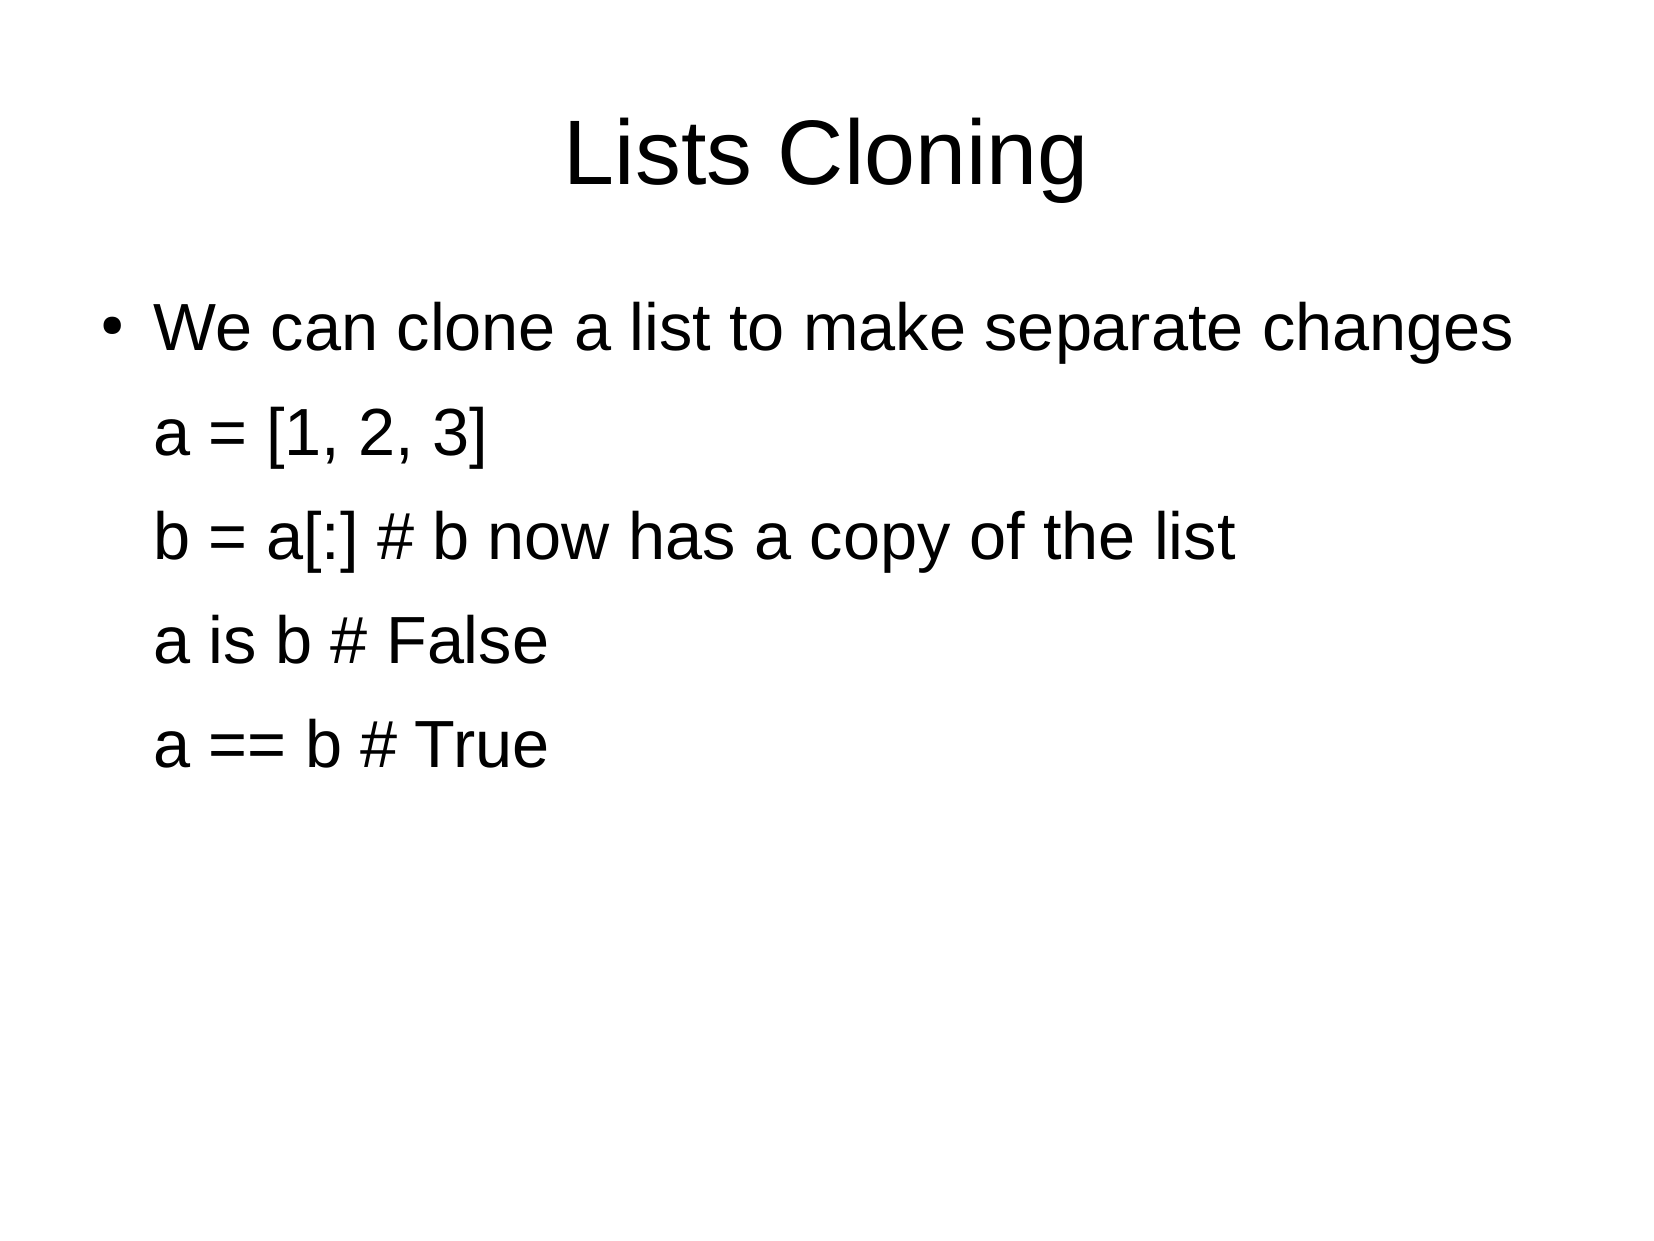

# Lists Cloning
We can clone a list to make separate changes
a = [1, 2, 3]
b = a[:] # b now has a copy of the list
a is b # False
a == b # True